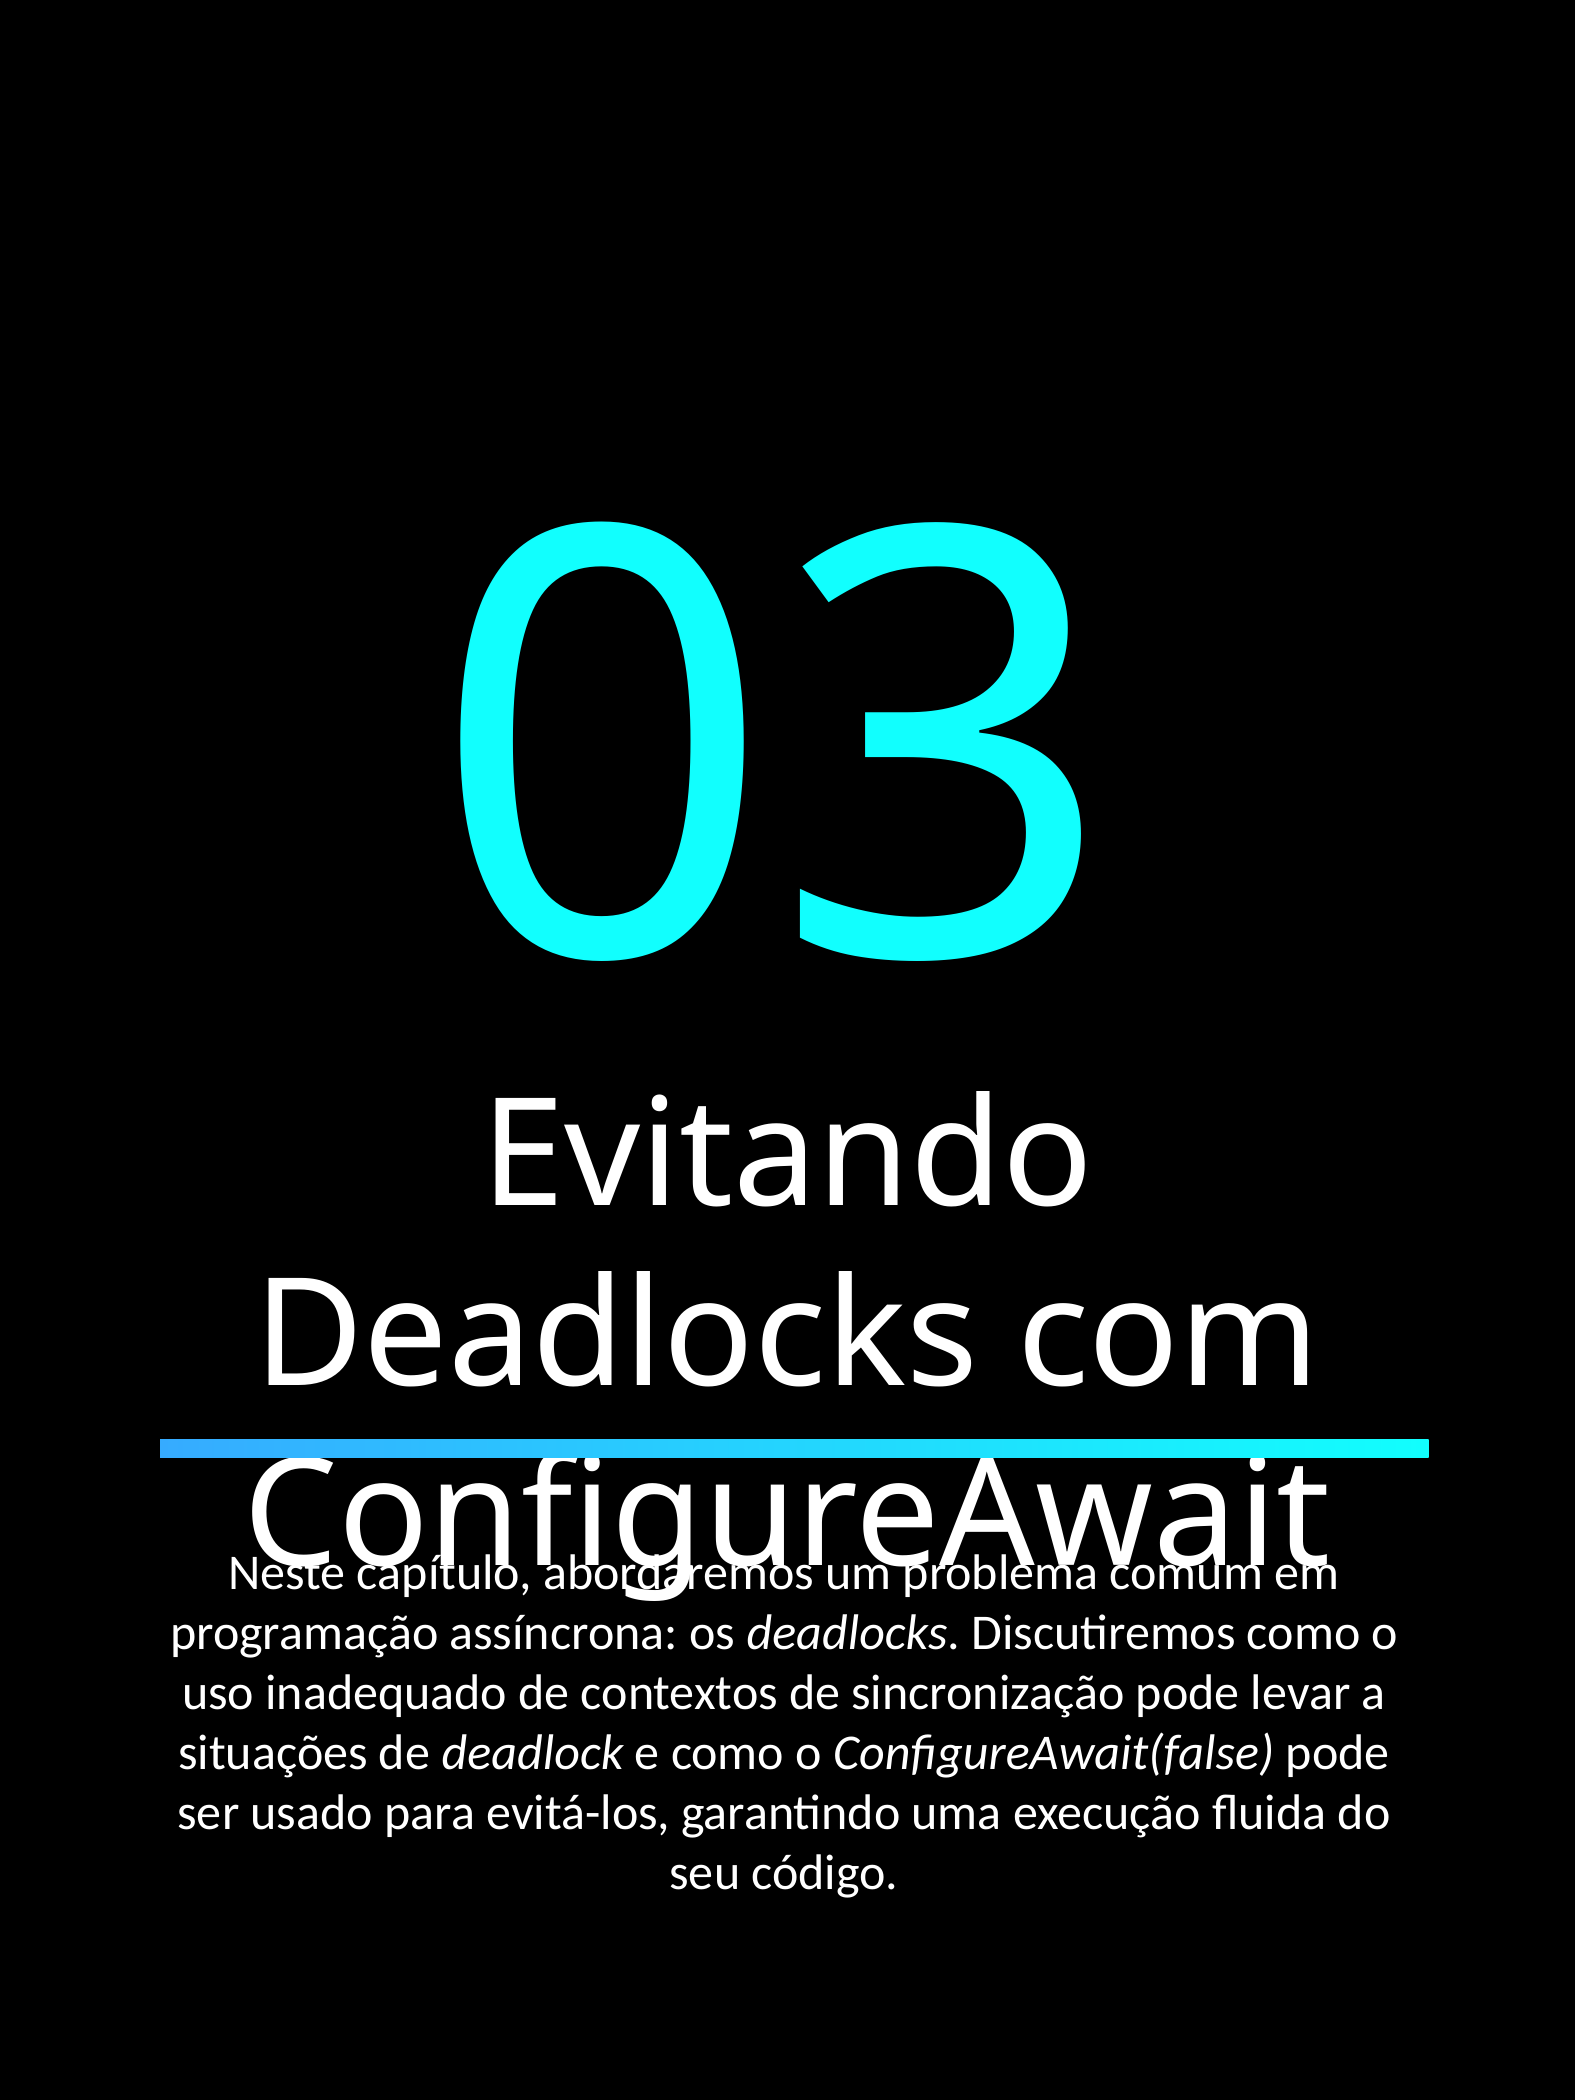

03
Evitando Deadlocks com ConfigureAwait
Neste capítulo, abordaremos um problema comum em programação assíncrona: os deadlocks. Discutiremos como o uso inadequado de contextos de sincronização pode levar a situações de deadlock e como o ConfigureAwait(false) pode ser usado para evitá-los, garantindo uma execução fluida do seu código.
PROGRAMAÇÃO ASSÍCRONA PARA JEDIS
7